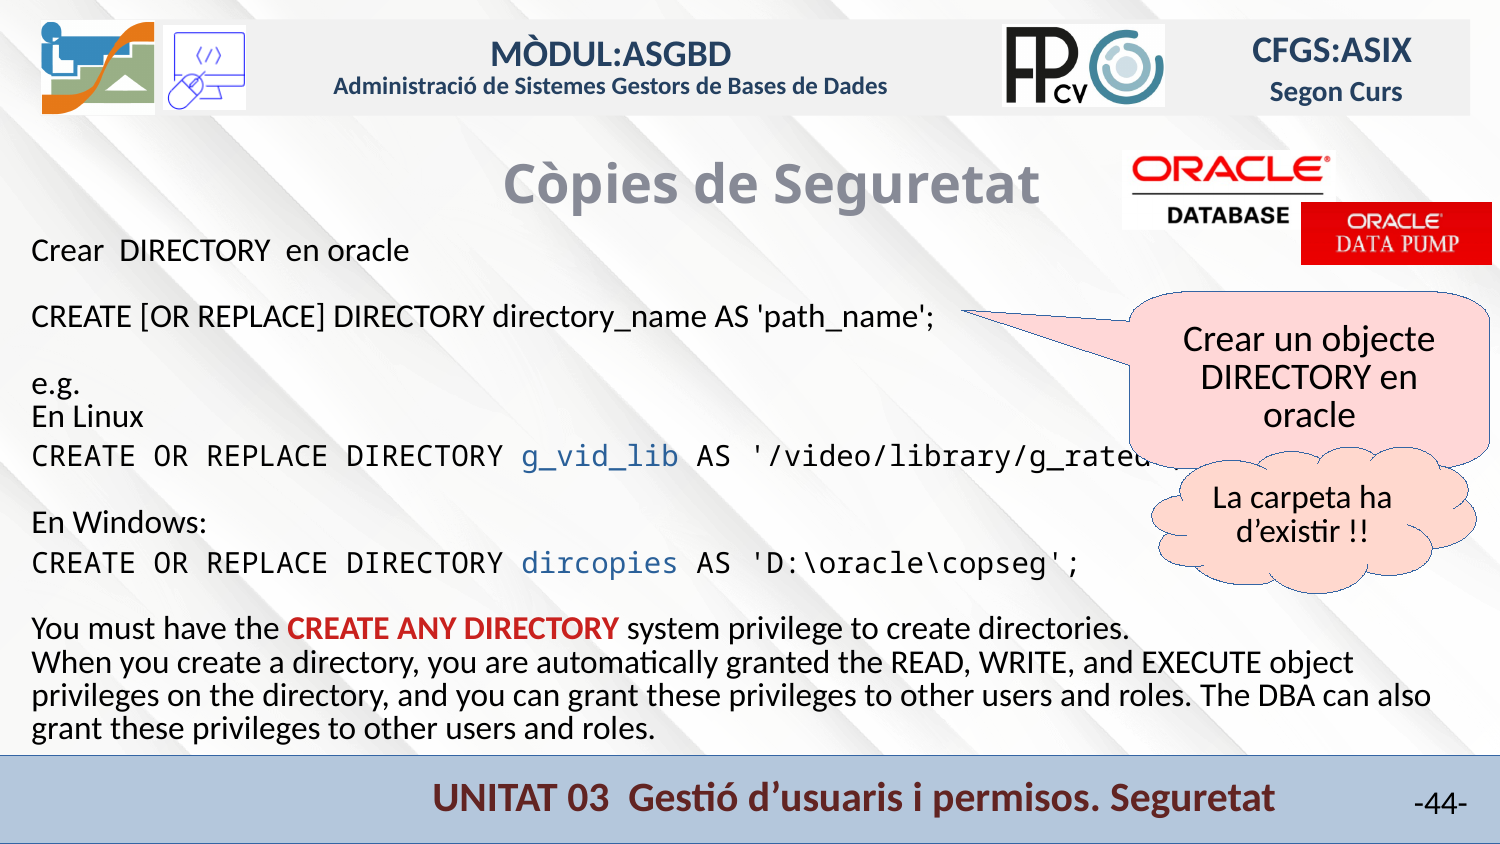

# Còpies de Seguretat
Crear DIRECTORY en oracle
CREATE [OR REPLACE] DIRECTORY directory_name AS 'path_name';
e.g.
En Linux
CREATE OR REPLACE DIRECTORY g_vid_lib AS '/video/library/g_rated';
En Windows:
CREATE OR REPLACE DIRECTORY dircopies AS 'D:\oracle\copseg';
You must have the CREATE ANY DIRECTORY system privilege to create directories.
When you create a directory, you are automatically granted the READ, WRITE, and EXECUTE object privileges on the directory, and you can grant these privileges to other users and roles. The DBA can also grant these privileges to other users and roles.
Crear un objecte DIRECTORY en oracle
La carpeta ha d’existir !!